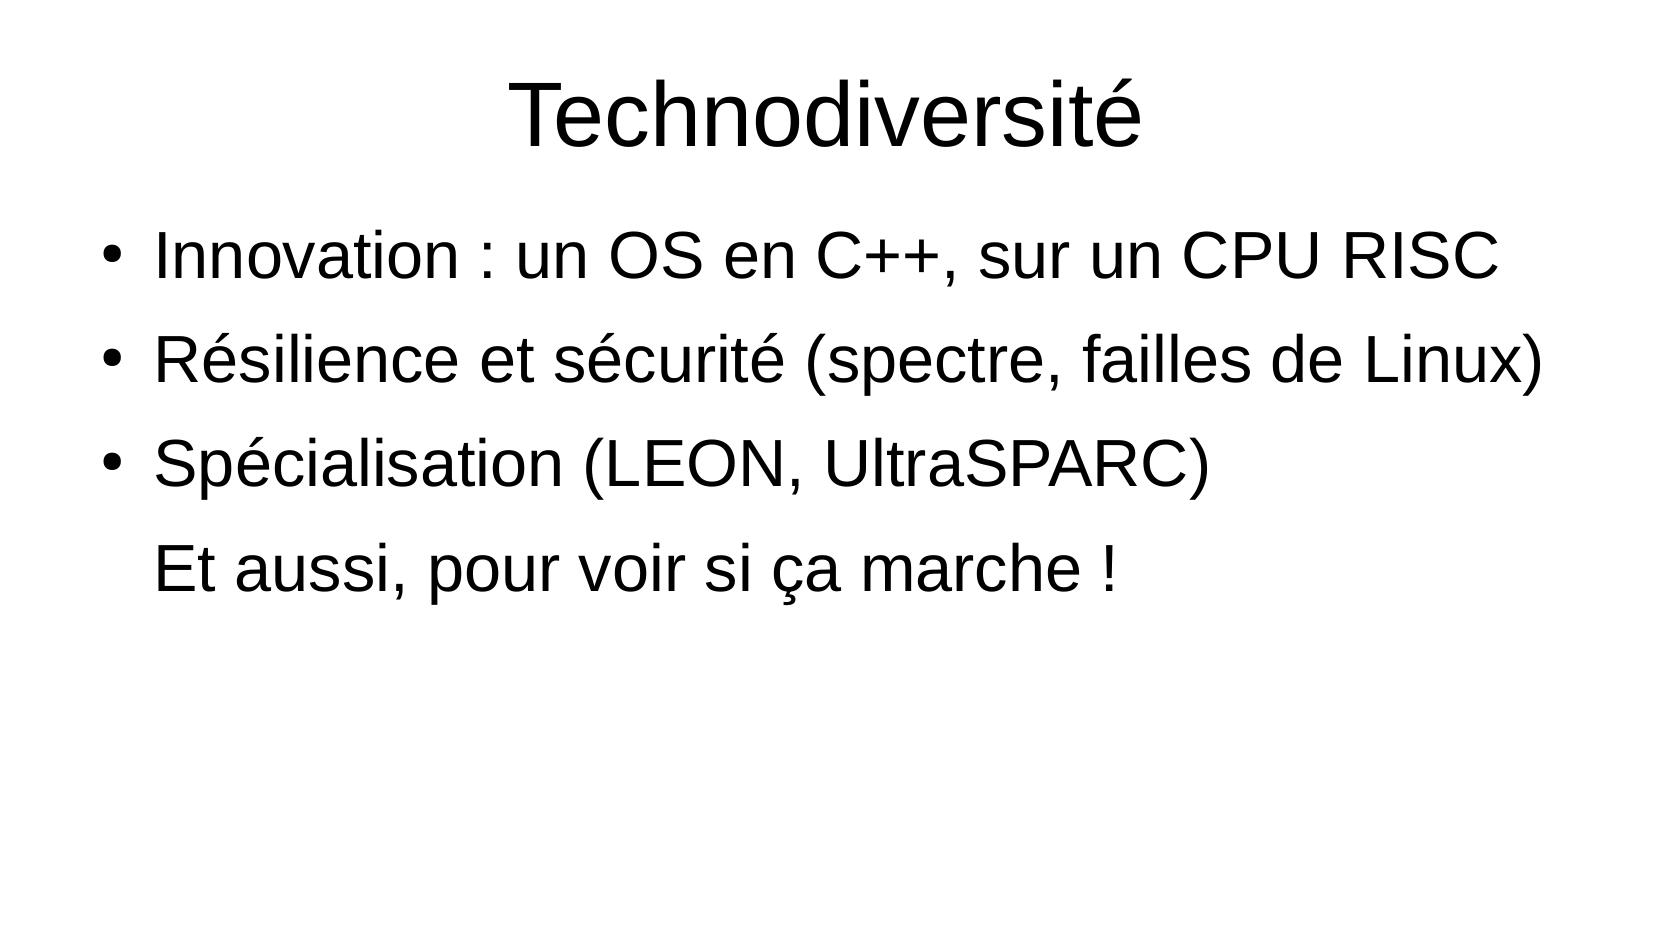

# Technodiversité
Innovation : un OS en C++, sur un CPU RISC
Résilience et sécurité (spectre, failles de Linux)
Spécialisation (LEON, UltraSPARC)
Et aussi, pour voir si ça marche !